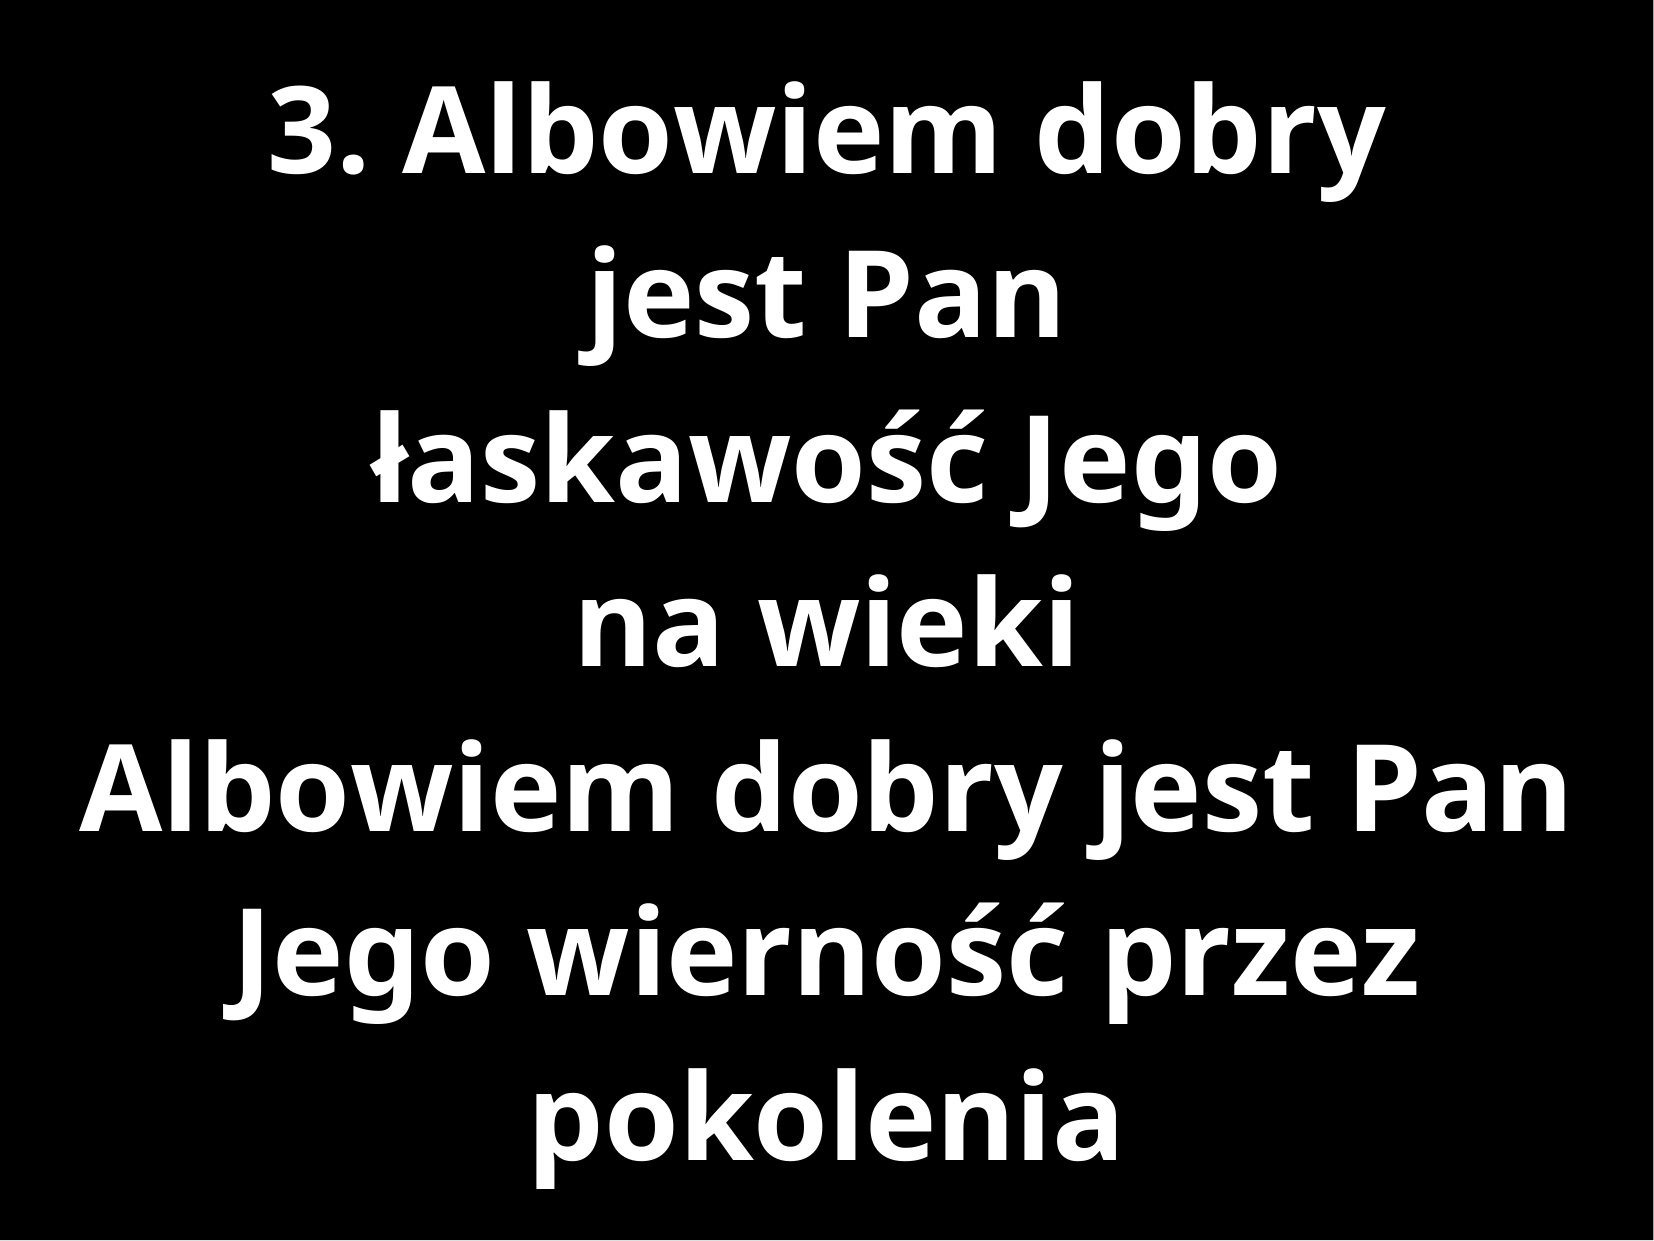

# 3. Albowiem dobry jest Pan łaskawość Jego na wieki Albowiem dobry jest Pan Jego wierność przez pokolenia